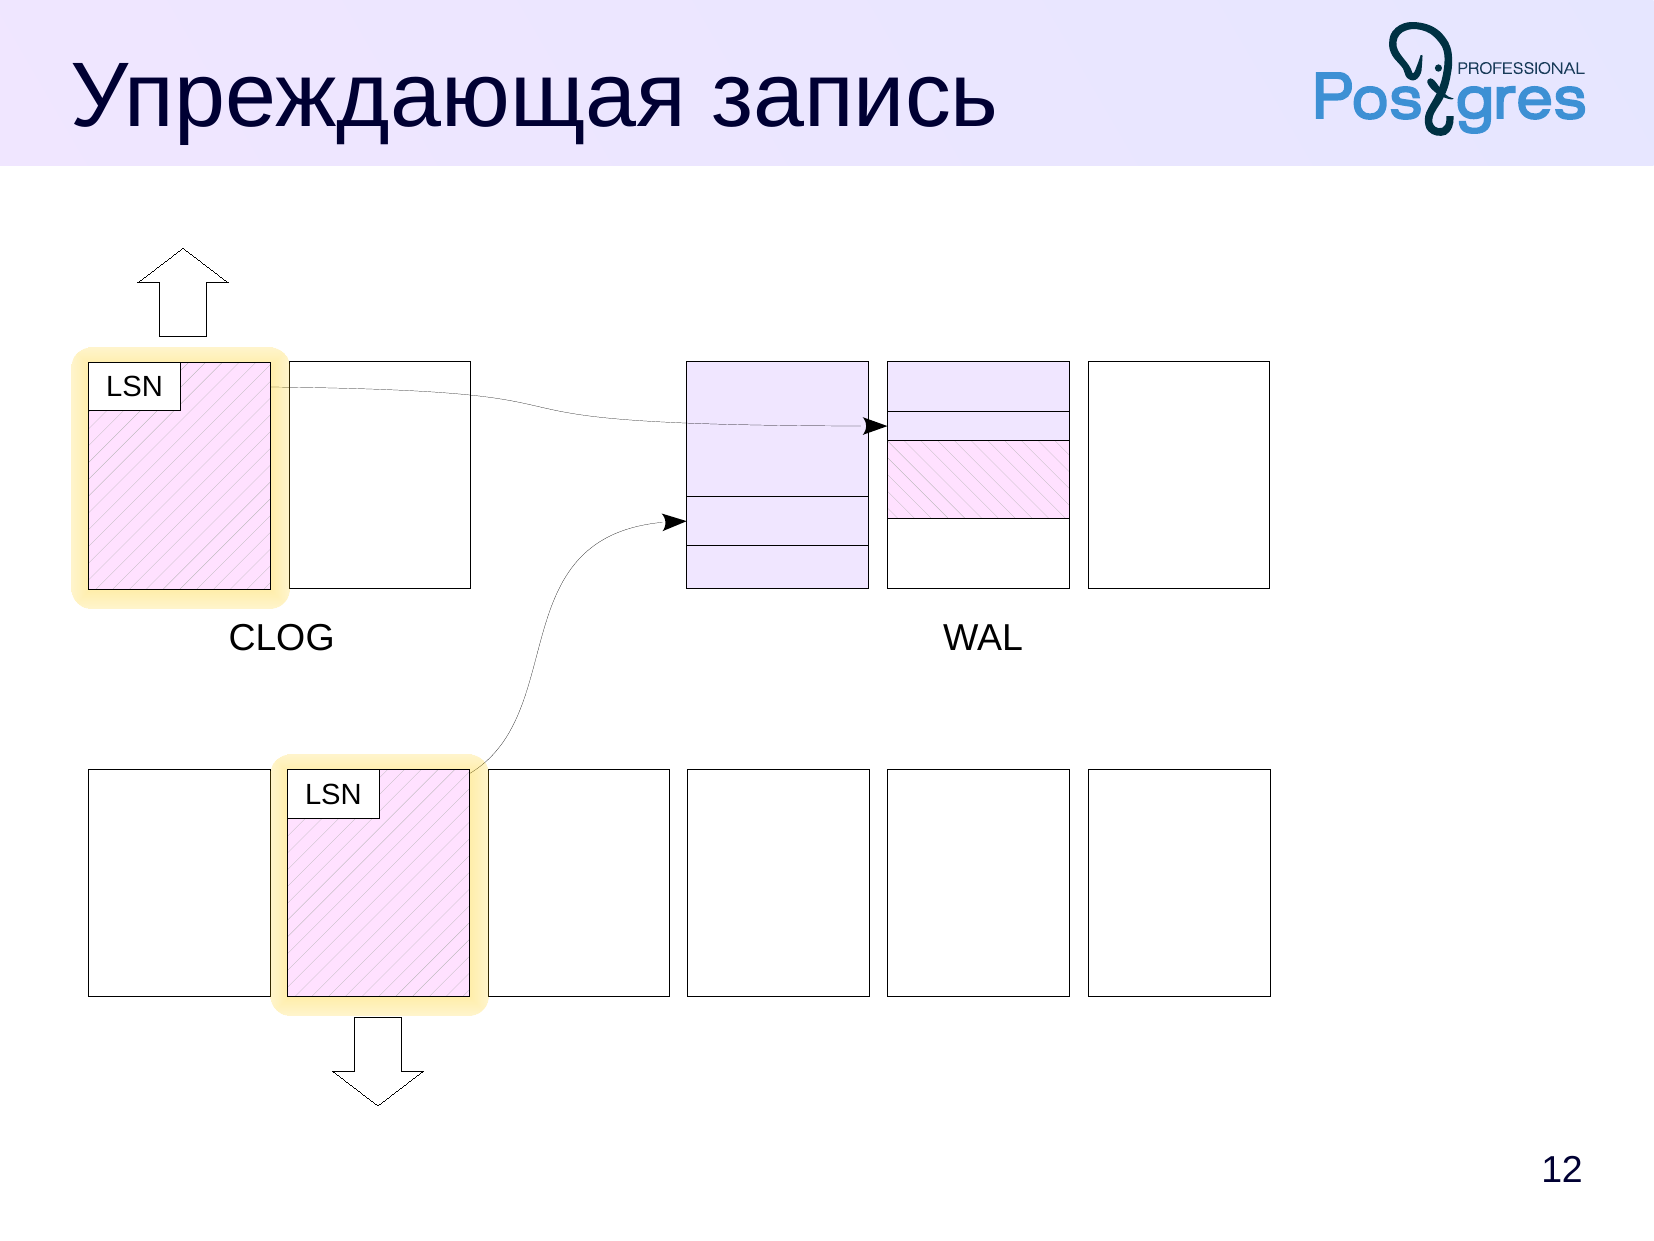

# Упреждающая запись
LSN
• • •
CLOG
WAL
LSN